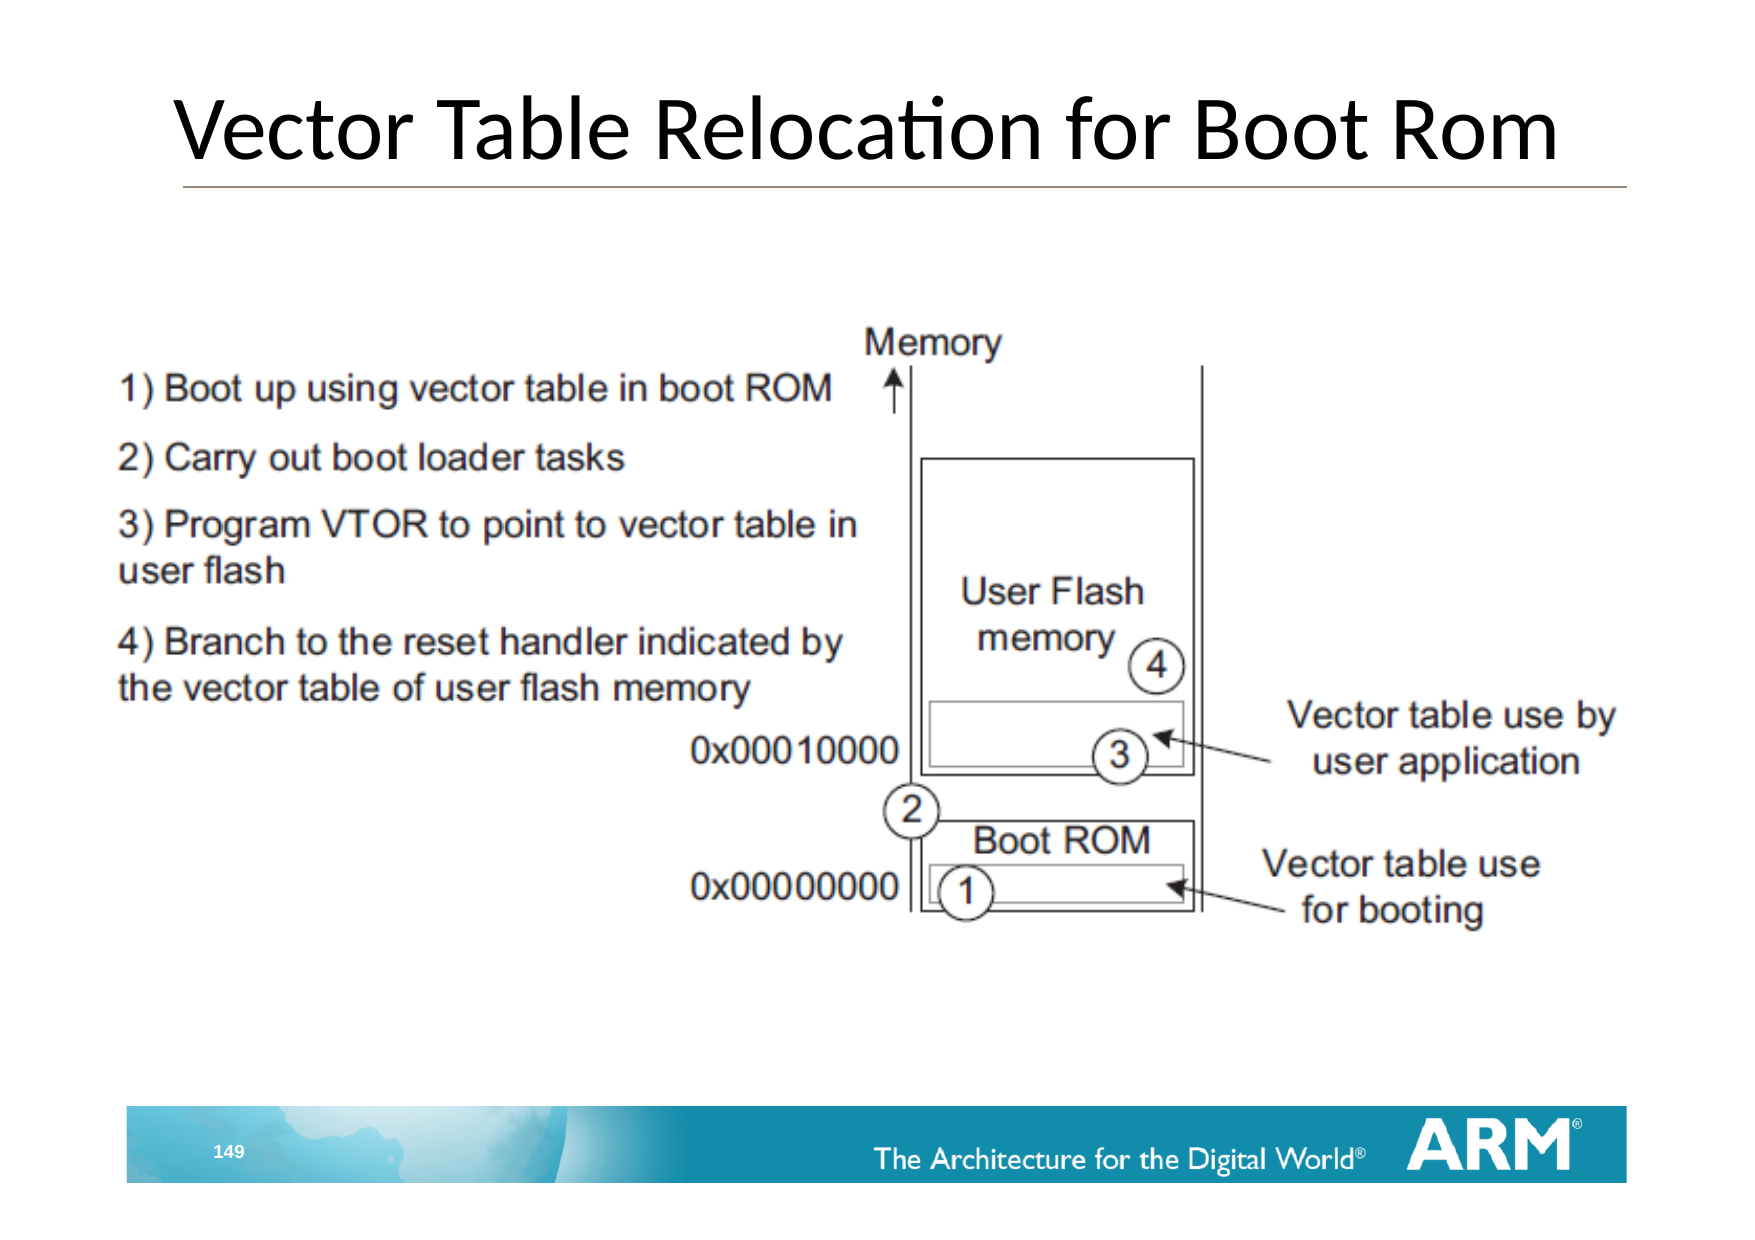

# Vector Table Relocation for Boot Rom